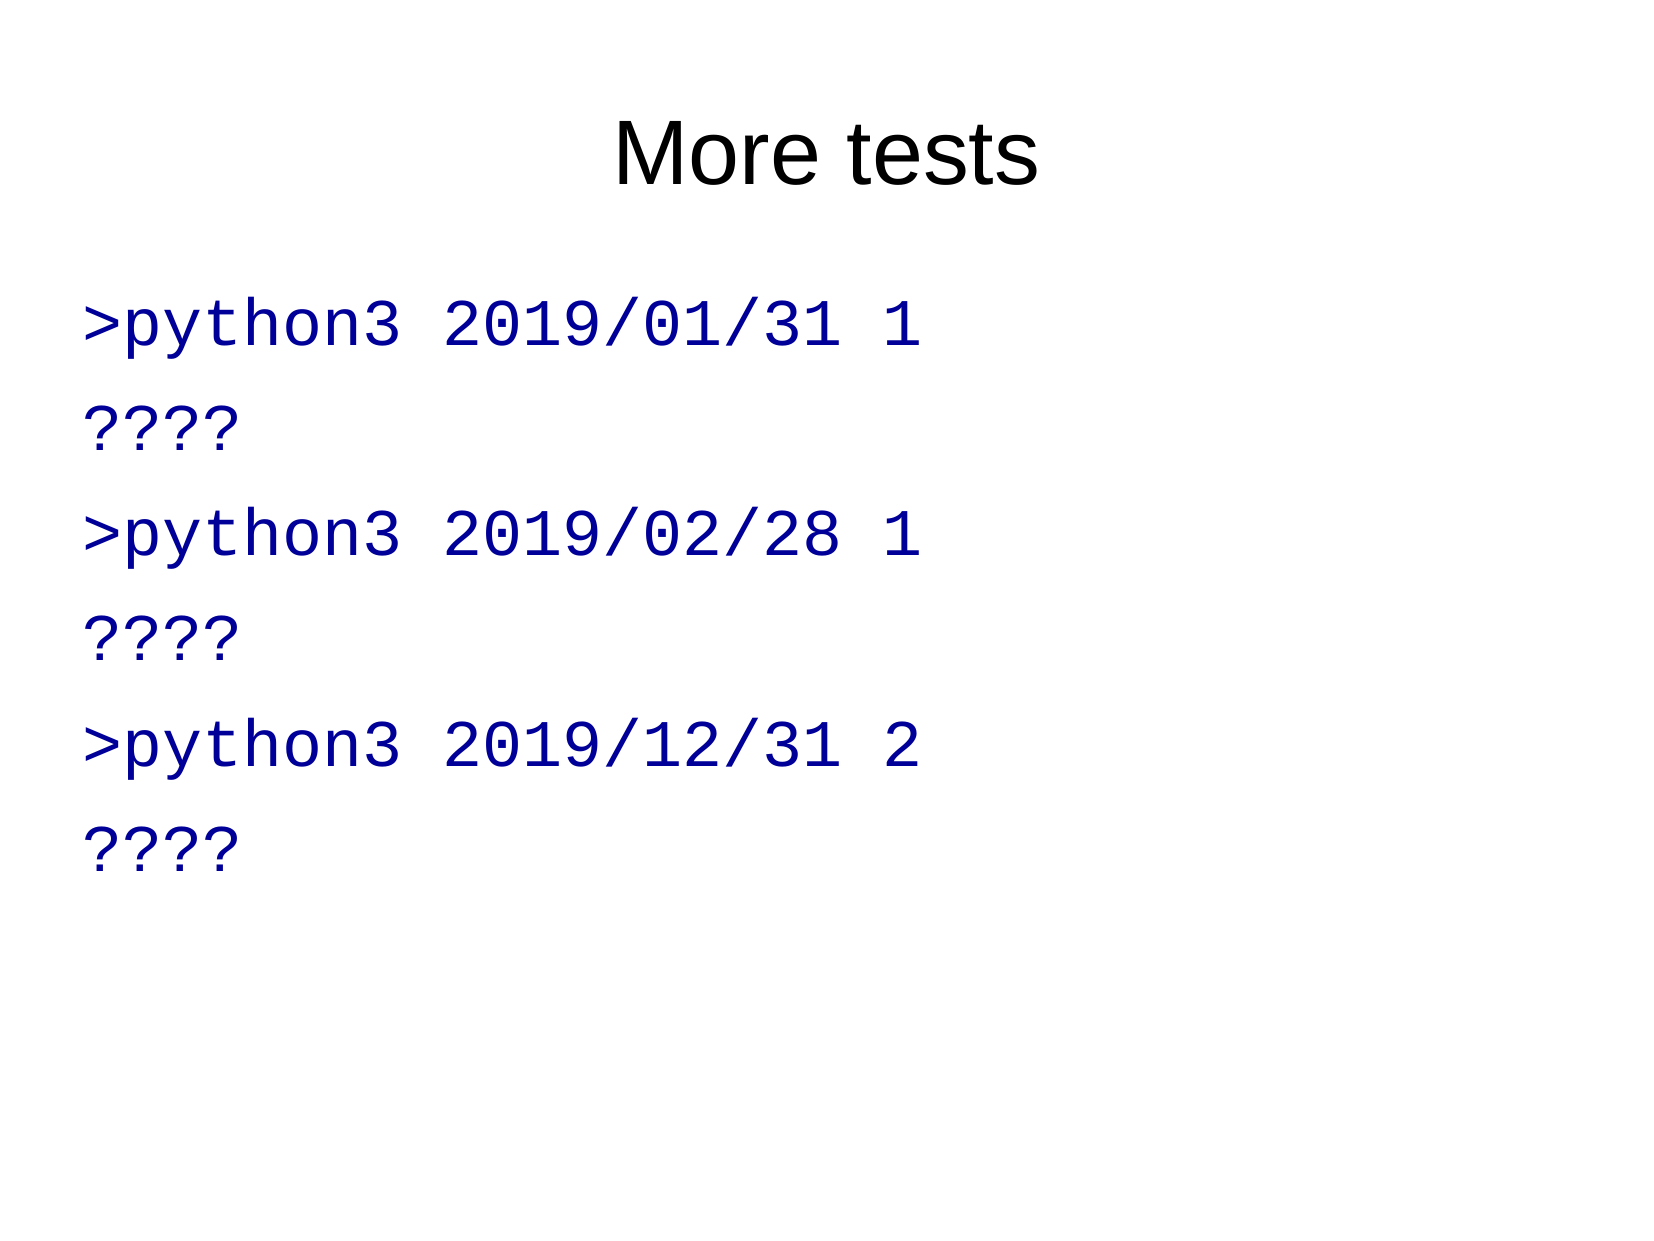

# More tests
>python3 2019/01/31 1
????
>python3 2019/02/28 1
????
>python3 2019/12/31 2
????